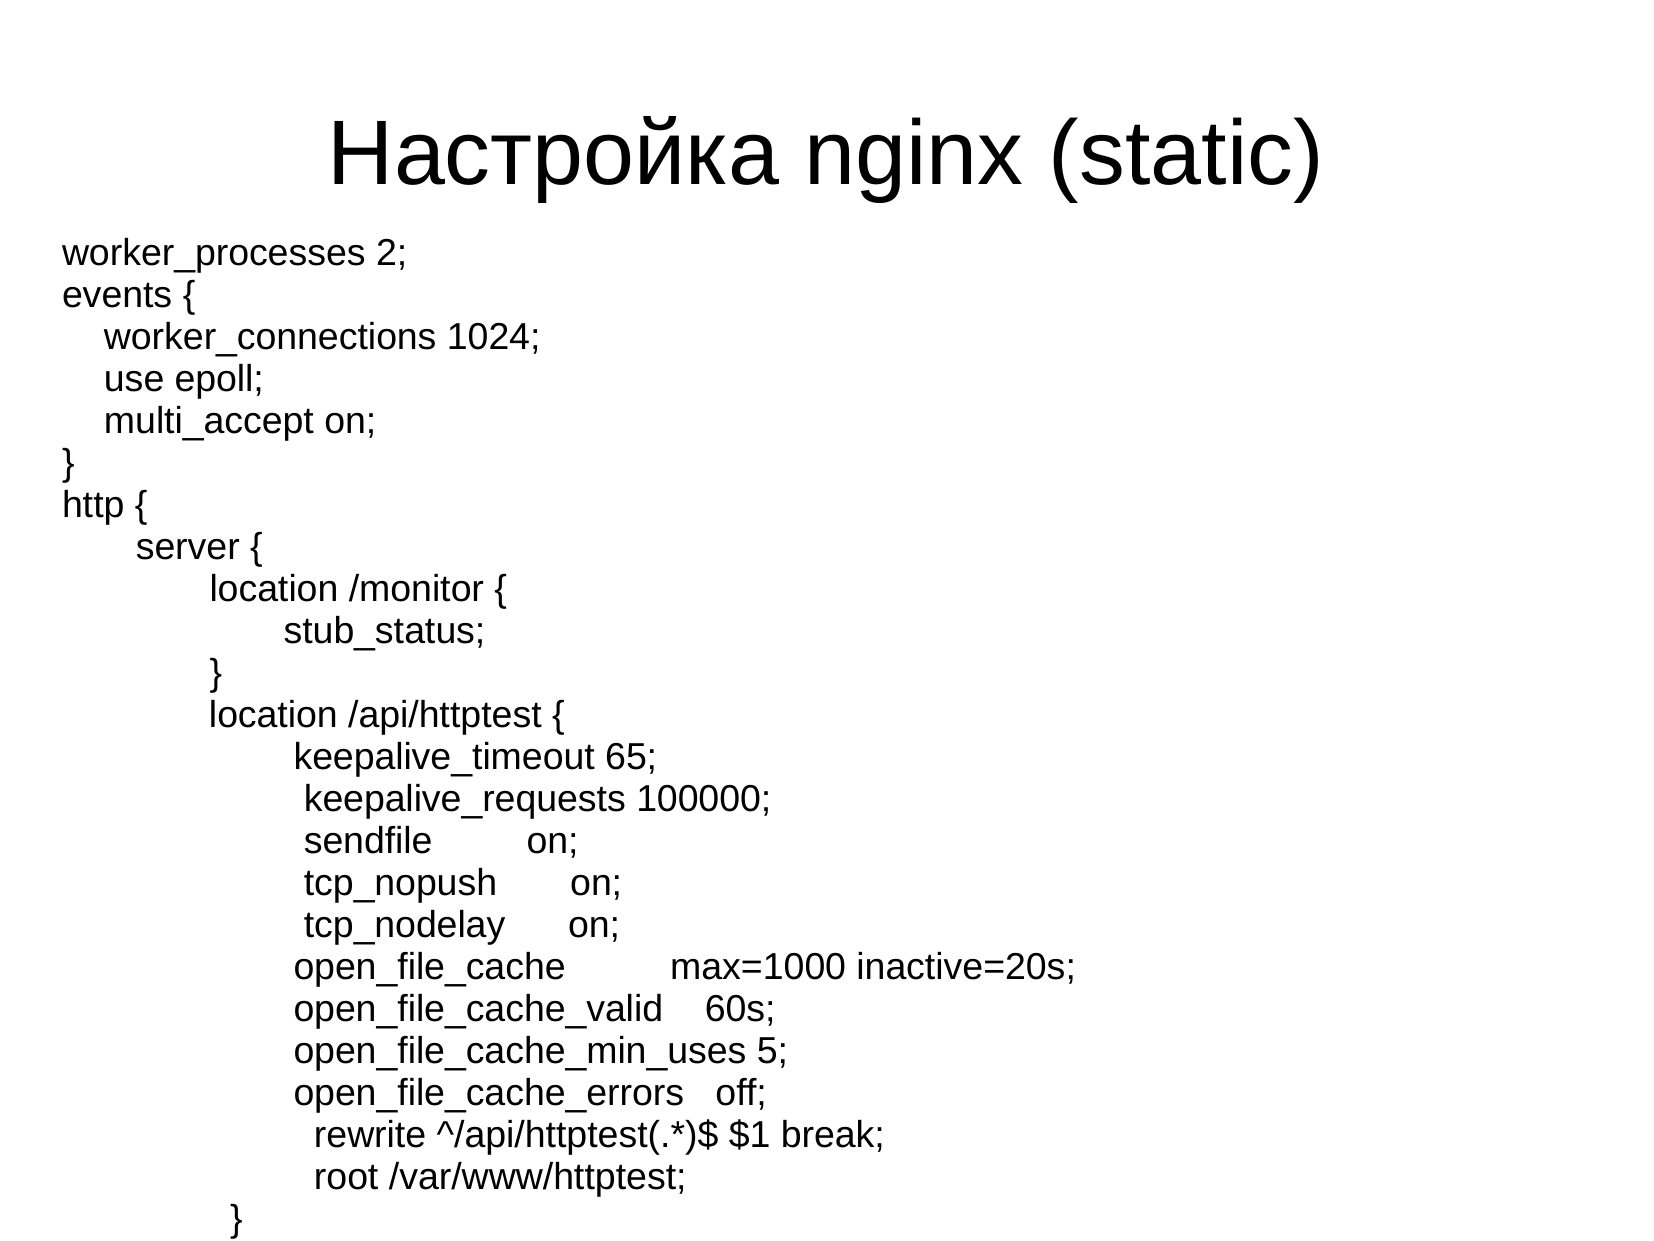

# Настройка nginx (static)
worker_processes 2;
events {
 worker_connections 1024;
 use epoll;
 multi_accept on;
}
http {
	server {
		location /monitor {
			stub_status;
		}
 location /api/httptest {
		 keepalive_timeout 65;
	 keepalive_requests 100000;
	 sendfile on;
	 tcp_nopush on;
	 tcp_nodelay on;
		 open_file_cache max=1000 inactive=20s;
		 open_file_cache_valid 60s;
		 open_file_cache_min_uses 5;
		 open_file_cache_errors off;
 rewrite ^/api/httptest(.*)$ $1 break;
 root /var/www/httptest;
 }
	}
}